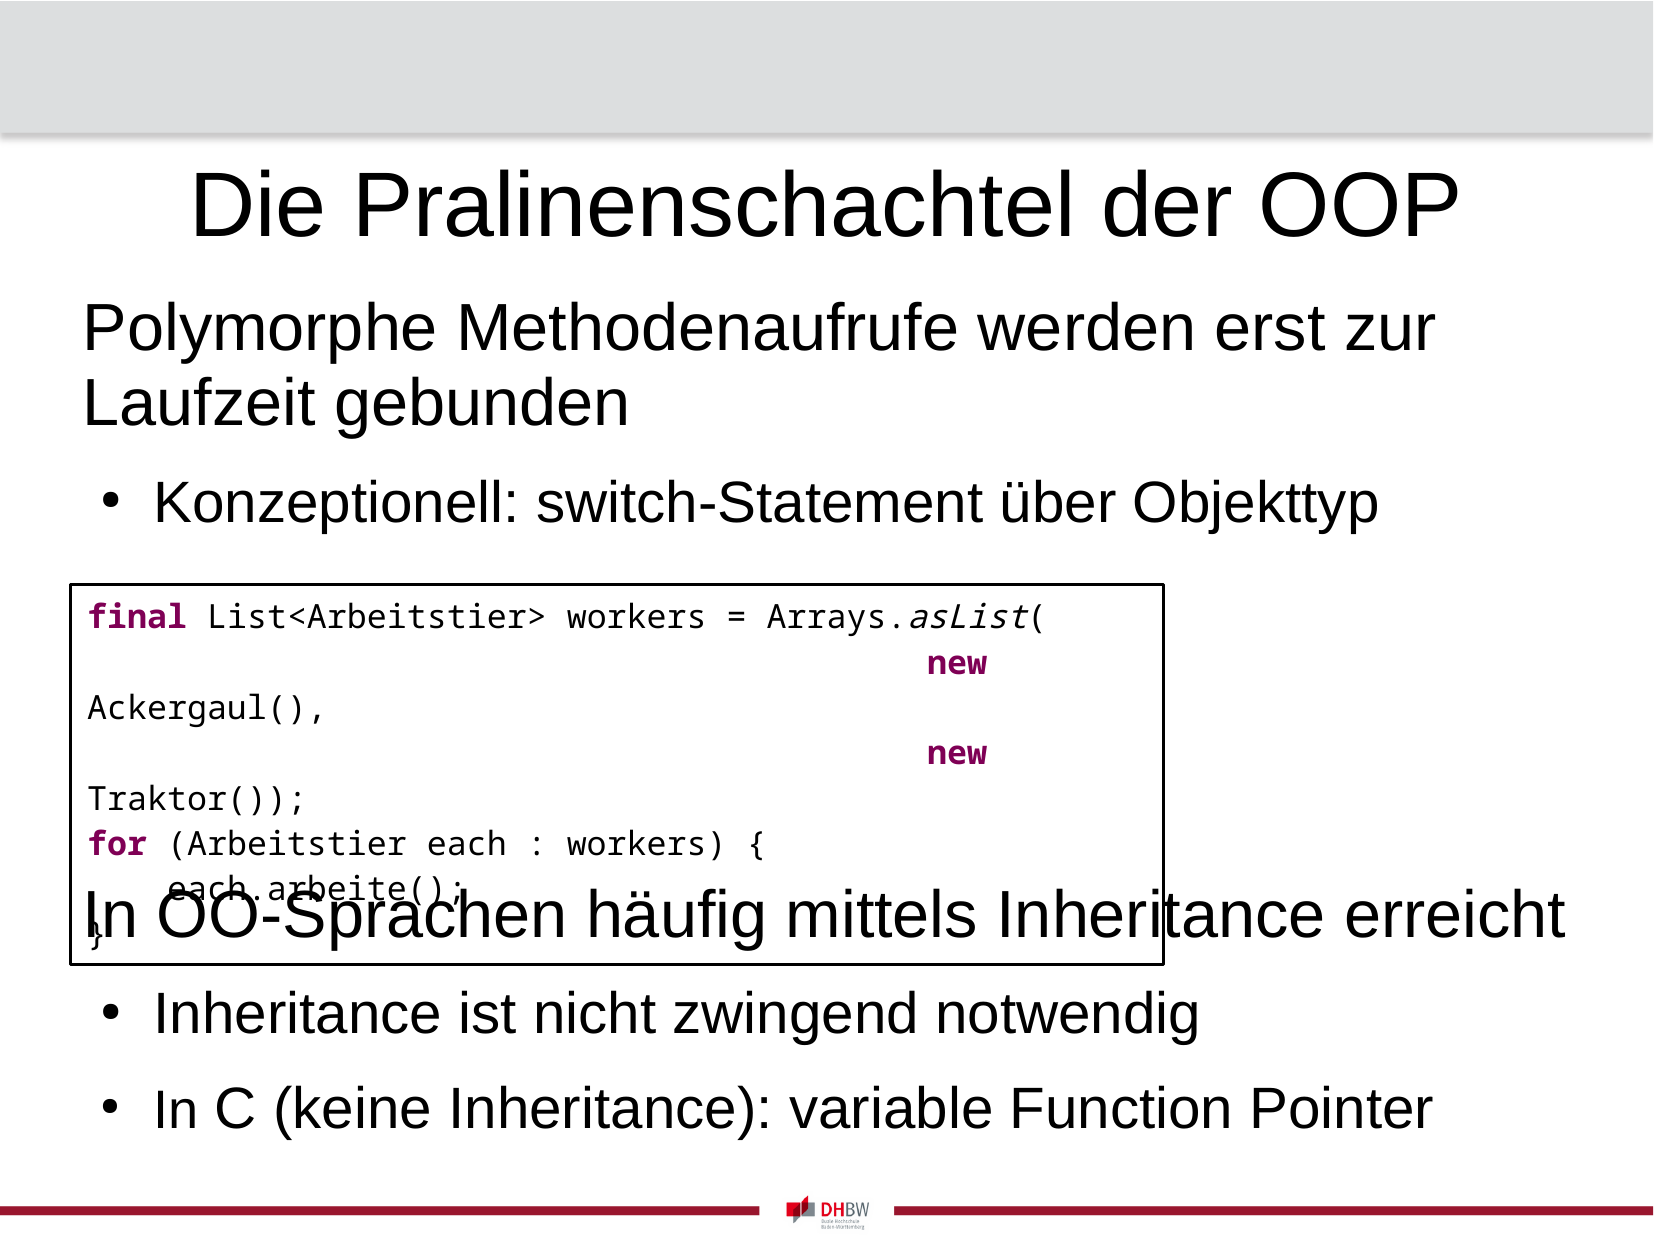

# Die Pralinenschachtel der OOP
Polymorphe Methodenaufrufe werden erst zur Laufzeit gebunden
Konzeptionell: switch-Statement über Objekttyp
In OO-Sprachen häufig mittels Inheritance erreicht
Inheritance ist nicht zwingend notwendig
In C (keine Inheritance): variable Function Pointer
final List<Arbeitstier> workers = Arrays.asList(
 new Ackergaul(),
 new Traktor());
for (Arbeitstier each : workers) {
 each.arbeite();
}